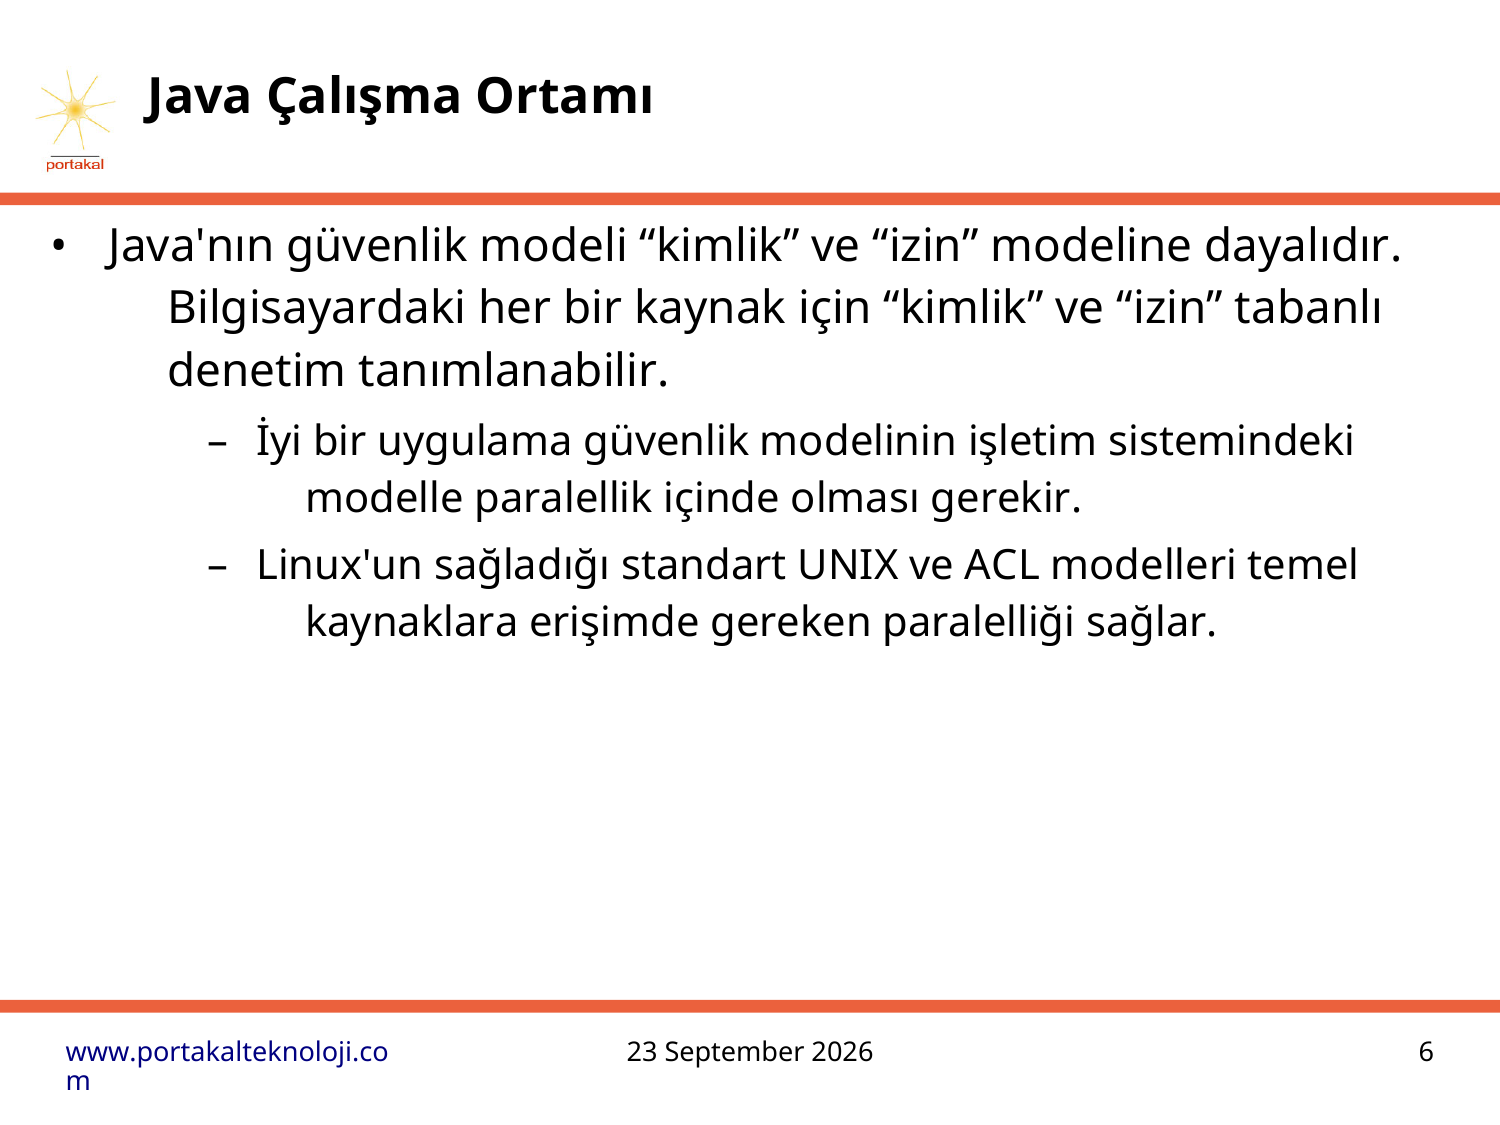

# Java Çalışma Ortamı
Java'nın güvenlik modeli “kimlik” ve “izin” modeline dayalıdır. Bilgisayardaki her bir kaynak için “kimlik” ve “izin” tabanlı denetim tanımlanabilir.
İyi bir uygulama güvenlik modelinin işletim sistemindeki modelle paralellik içinde olması gerekir.
Linux'un sağladığı standart UNIX ve ACL modelleri temel kaynaklara erişimde gereken paralelliği sağlar.